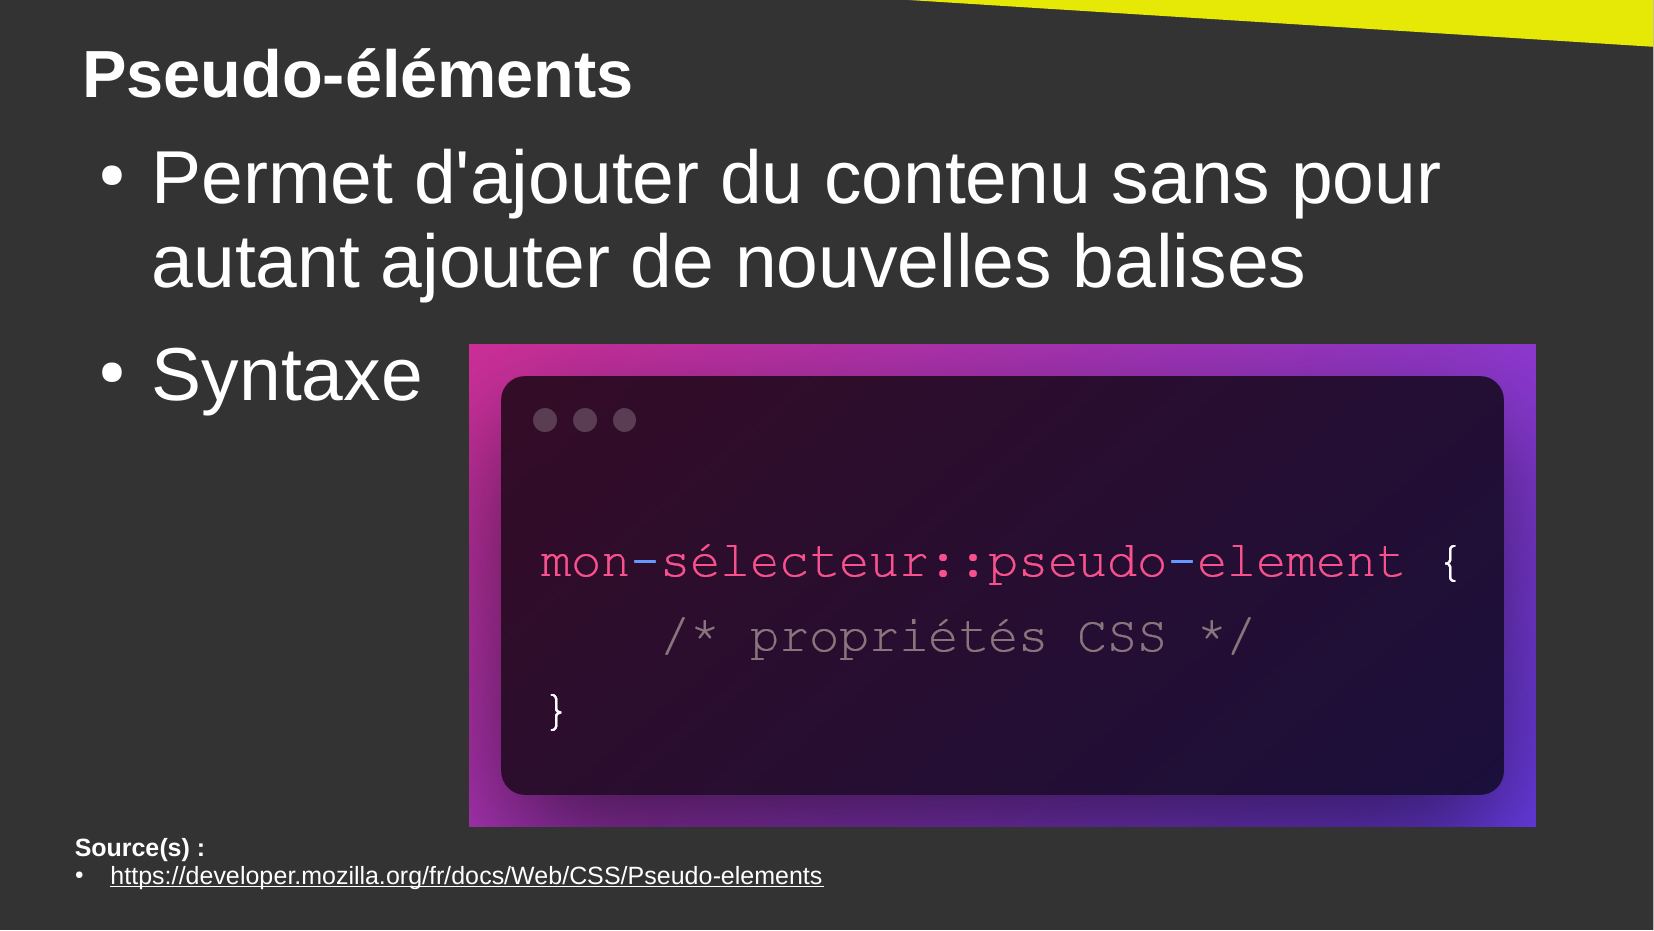

# Pseudo-éléments
Permet d'ajouter du contenu sans pour autant ajouter de nouvelles balises
Syntaxe
Source(s) :
https://developer.mozilla.org/fr/docs/Web/CSS/Pseudo-elements